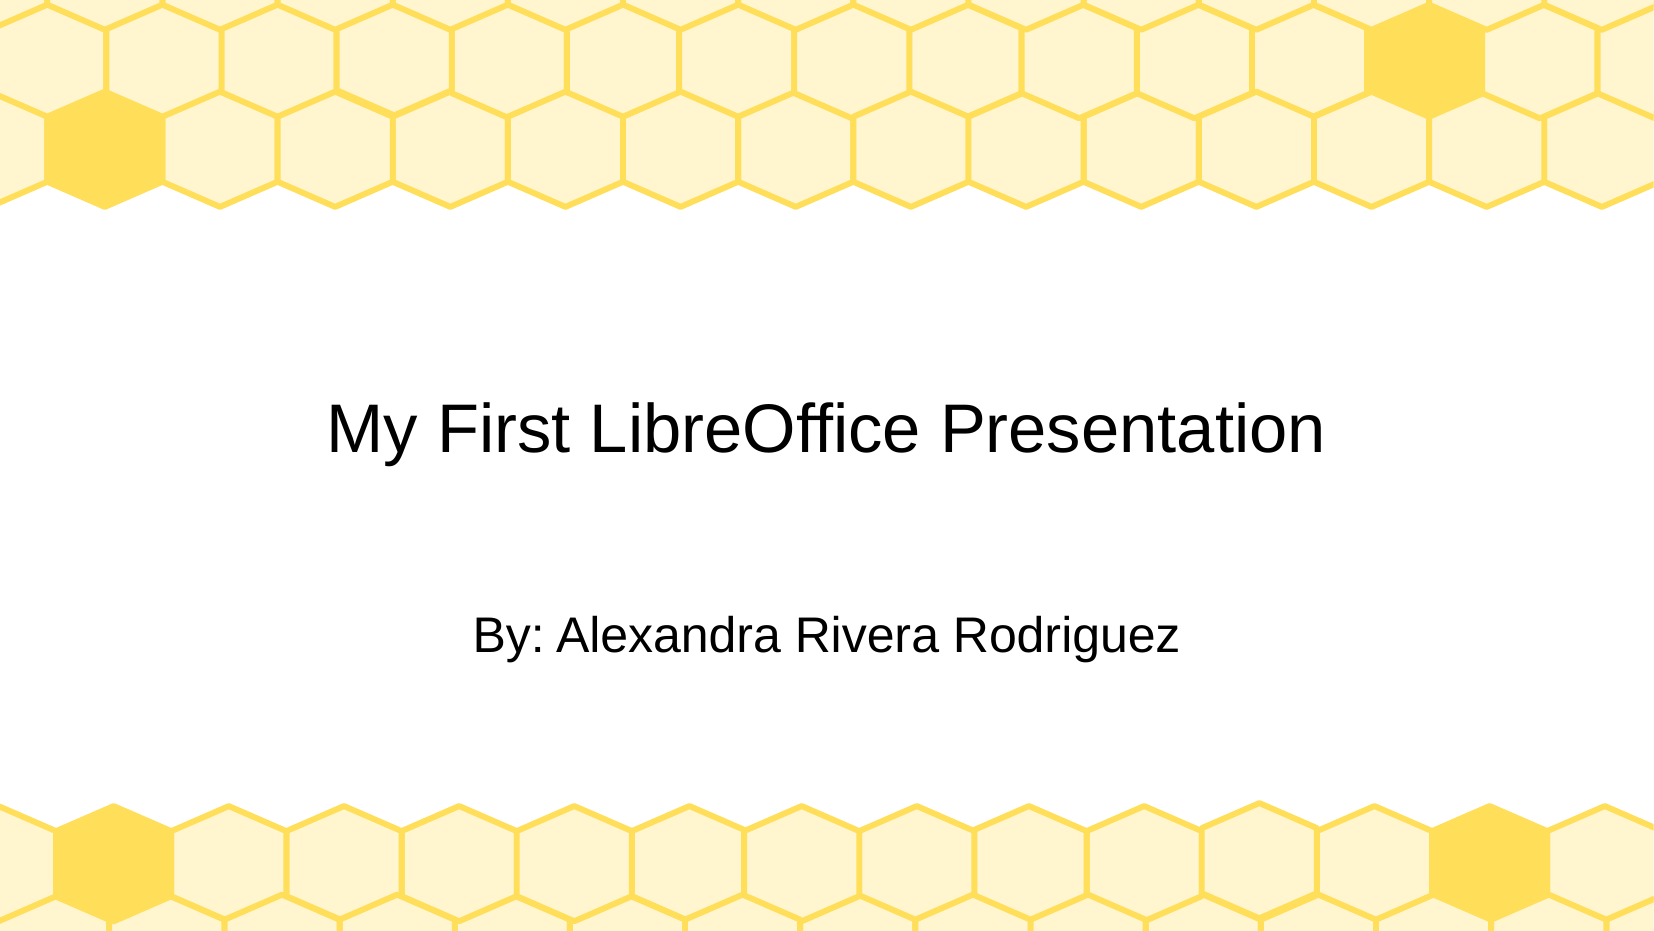

# My First LibreOffice Presentation
By: Alexandra Rivera Rodriguez